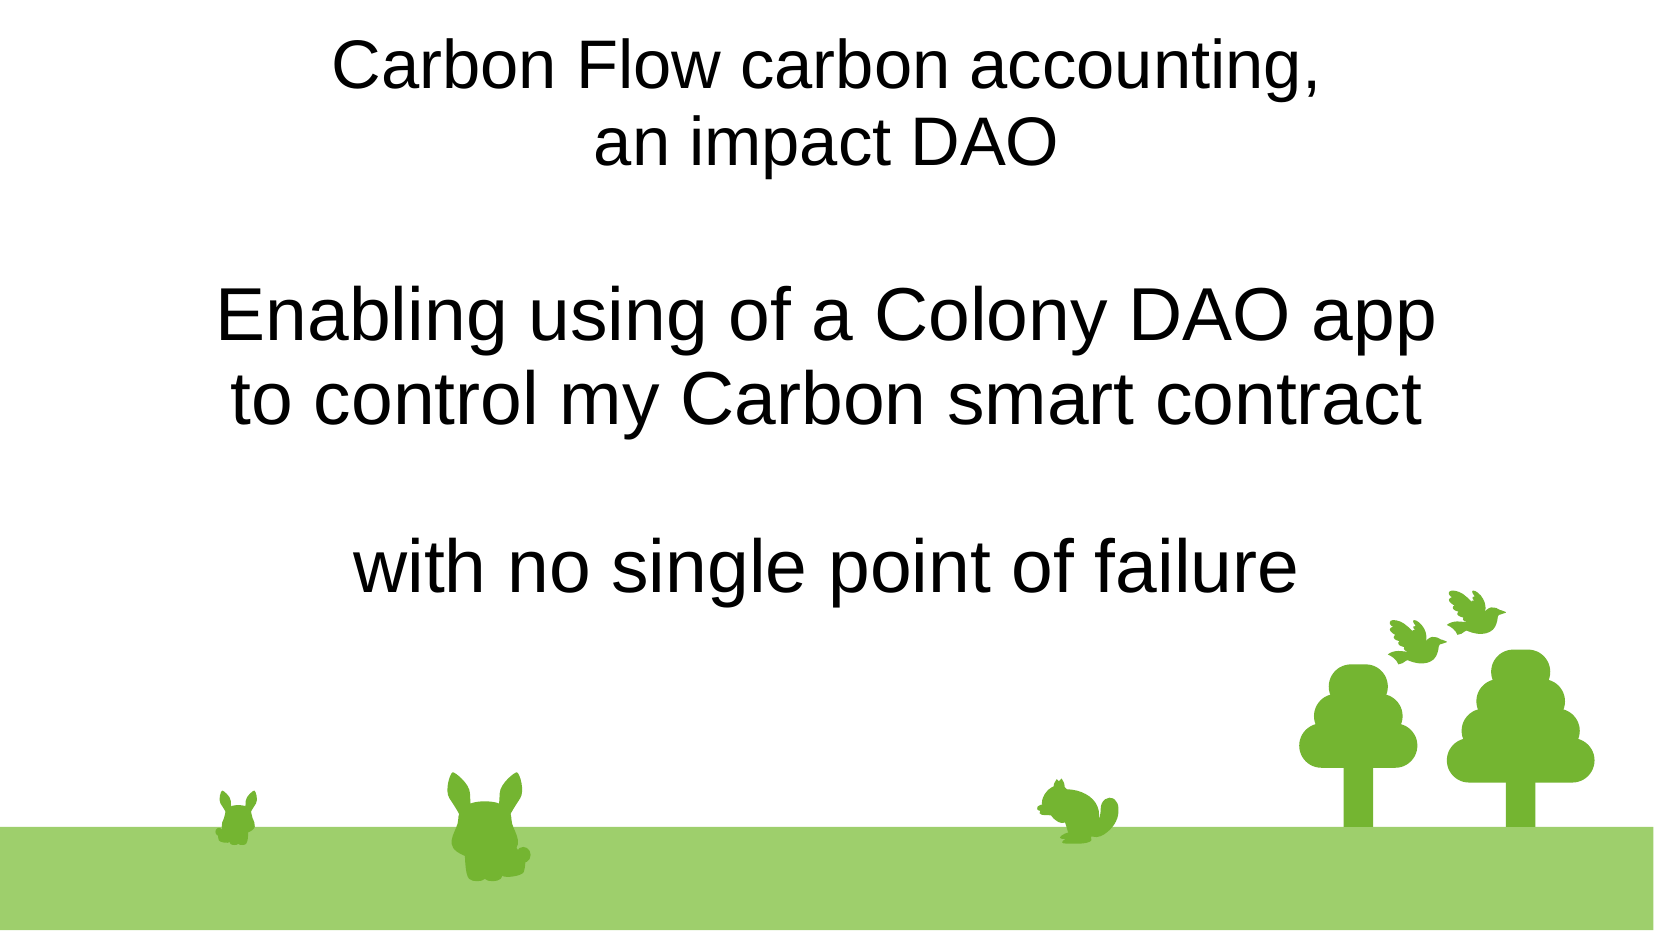

# Carbon Flow carbon accounting, an impact DAO
Enabling using of a Colony DAO app
to control my Carbon smart contract
with no single point of failure